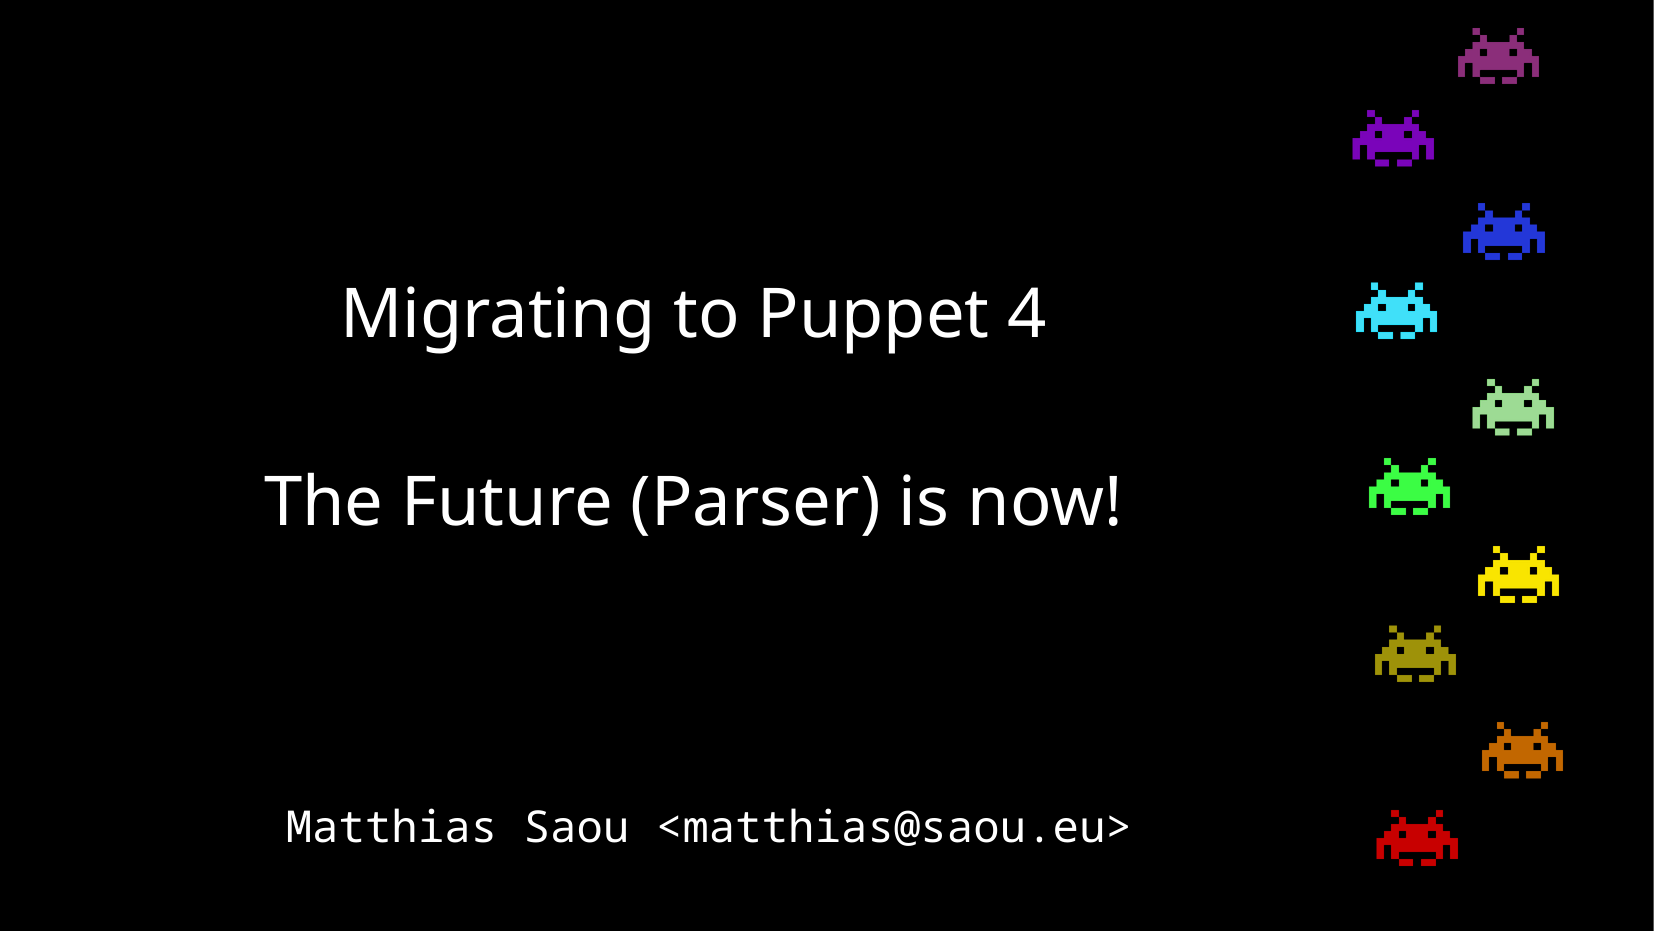

# Migrating to Puppet 4 The Future (Parser) is now!
Matthias Saou <matthias@saou.eu>